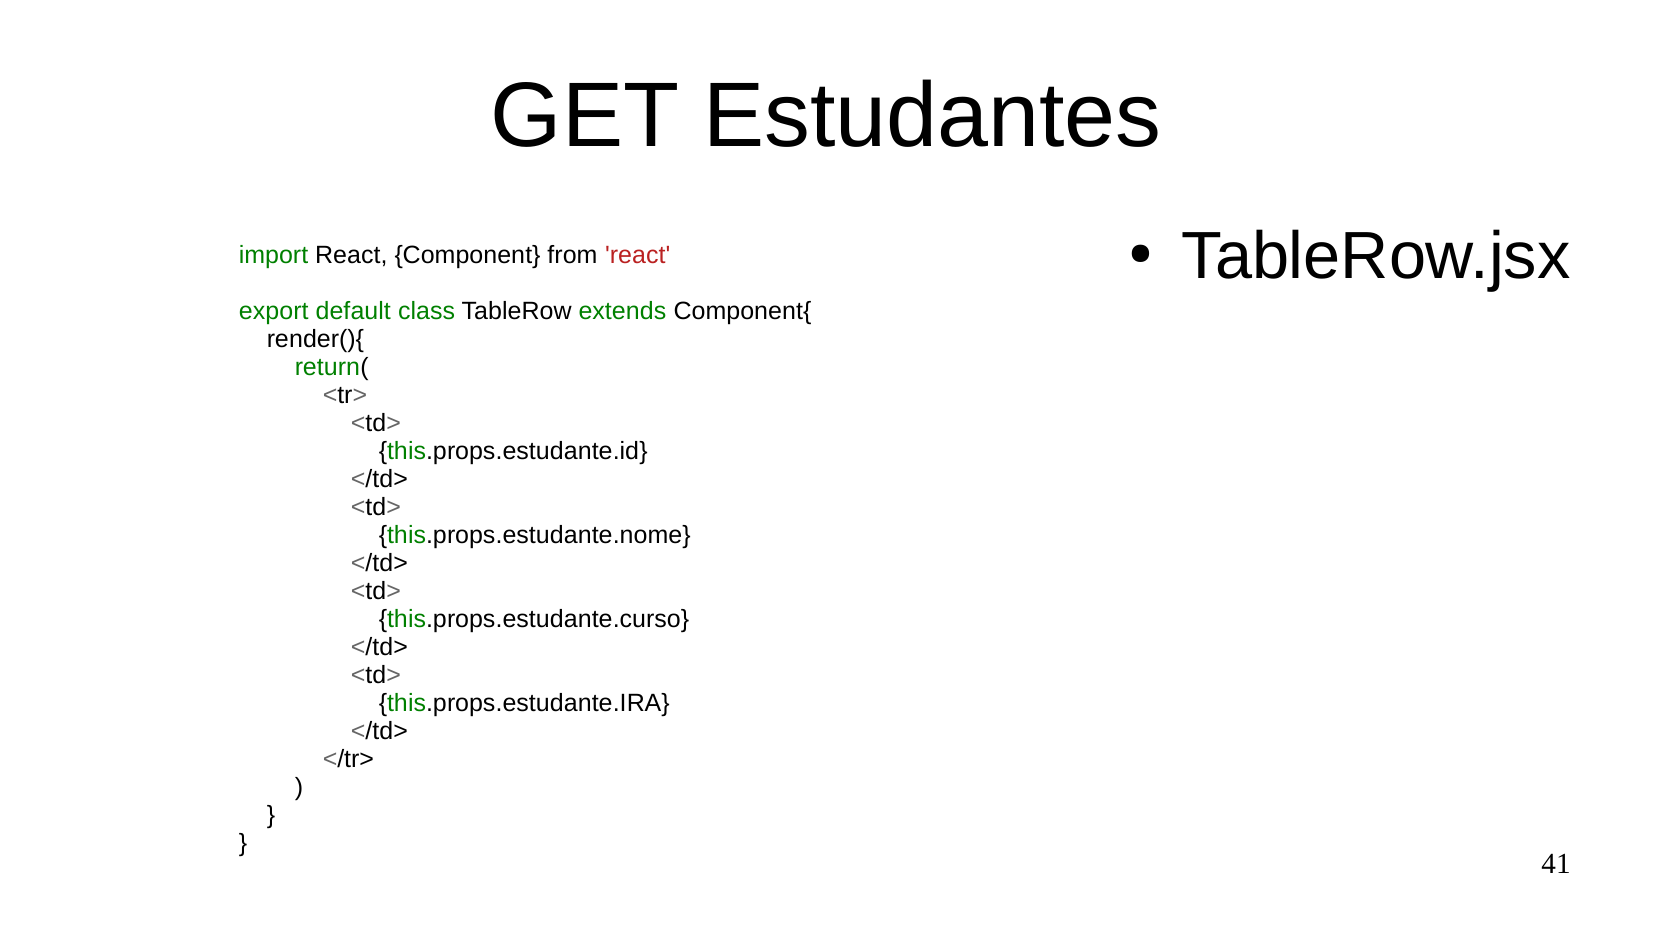

# GET Estudantes
TableRow.jsx
import React, {Component} from 'react'
export default class TableRow extends Component{
 render(){
 return(
 <tr>
 <td>
 {this.props.estudante.id}
 </td>
 <td>
 {this.props.estudante.nome}
 </td>
 <td>
 {this.props.estudante.curso}
 </td>
 <td>
 {this.props.estudante.IRA}
 </td>
 </tr>
 )
 }
}
41